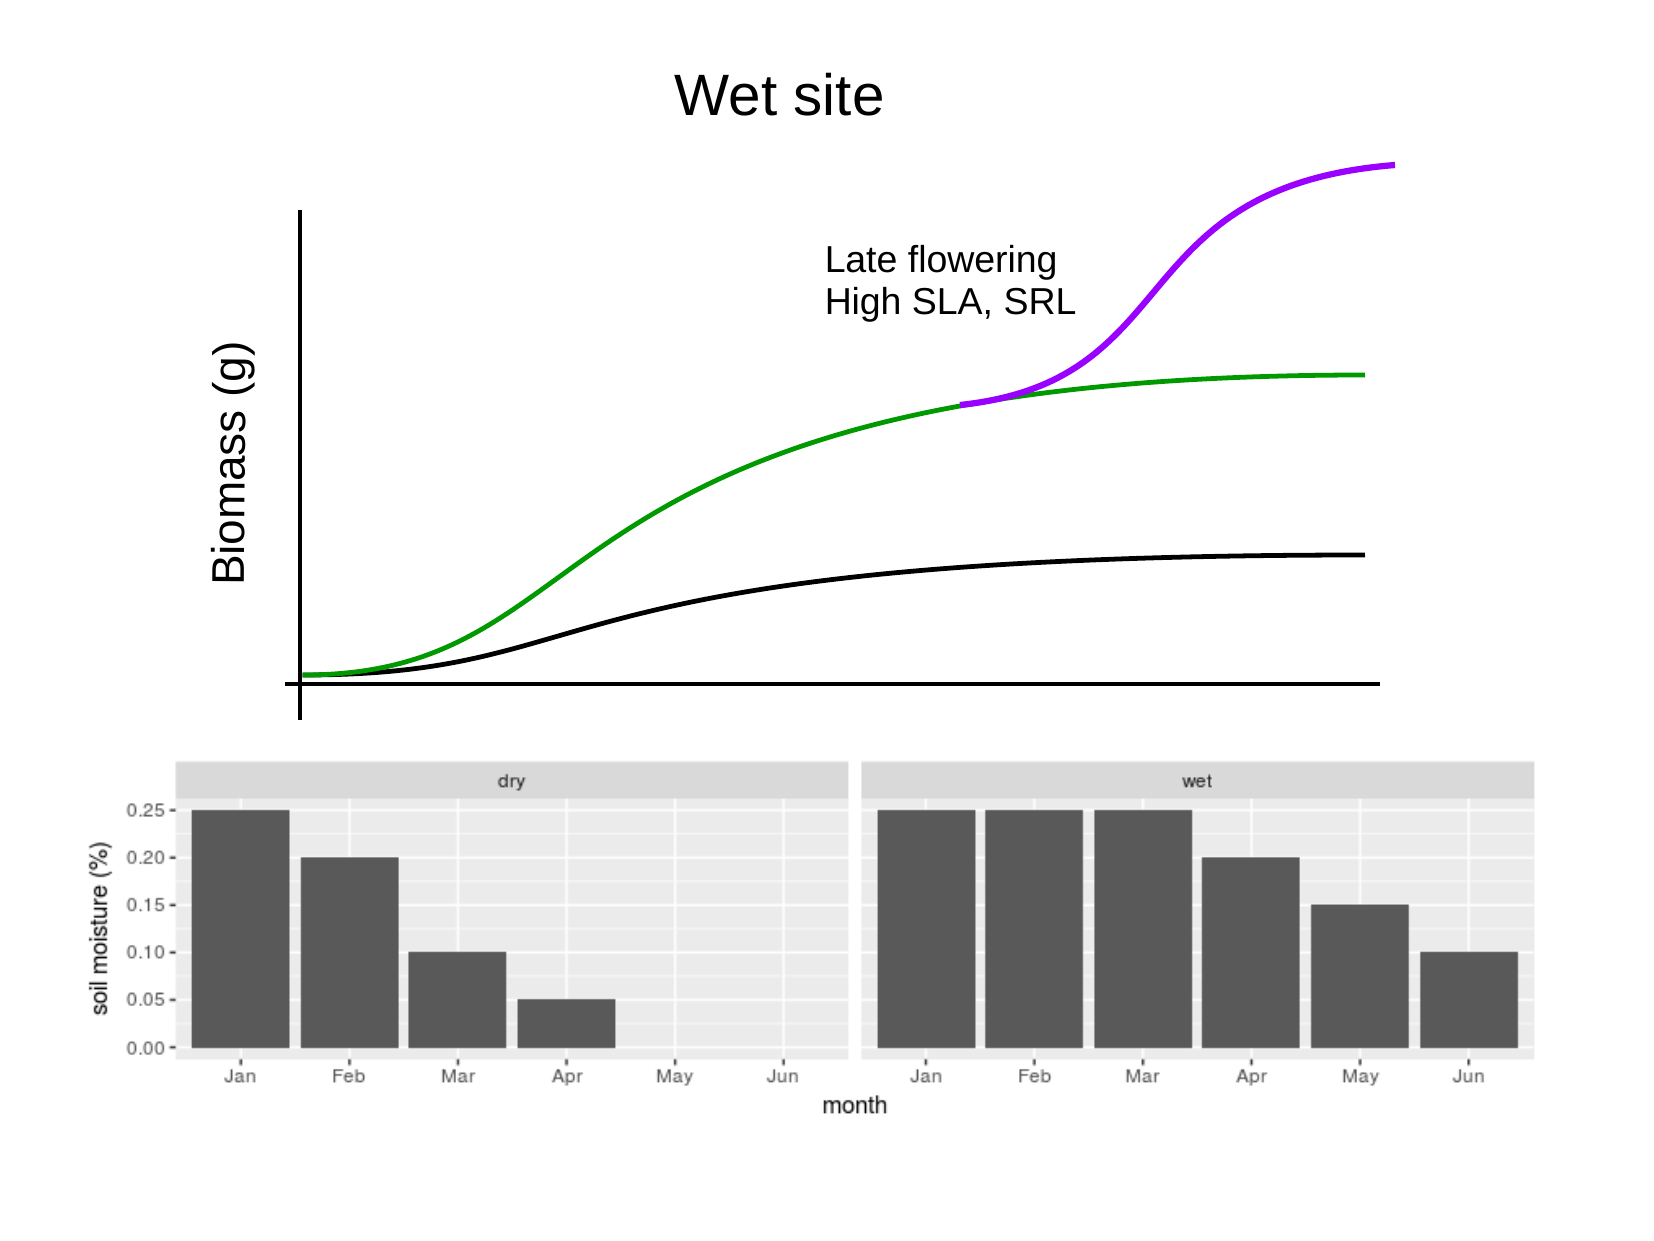

Wet site
Late flowering
High SLA, SRL
Biomass (g)